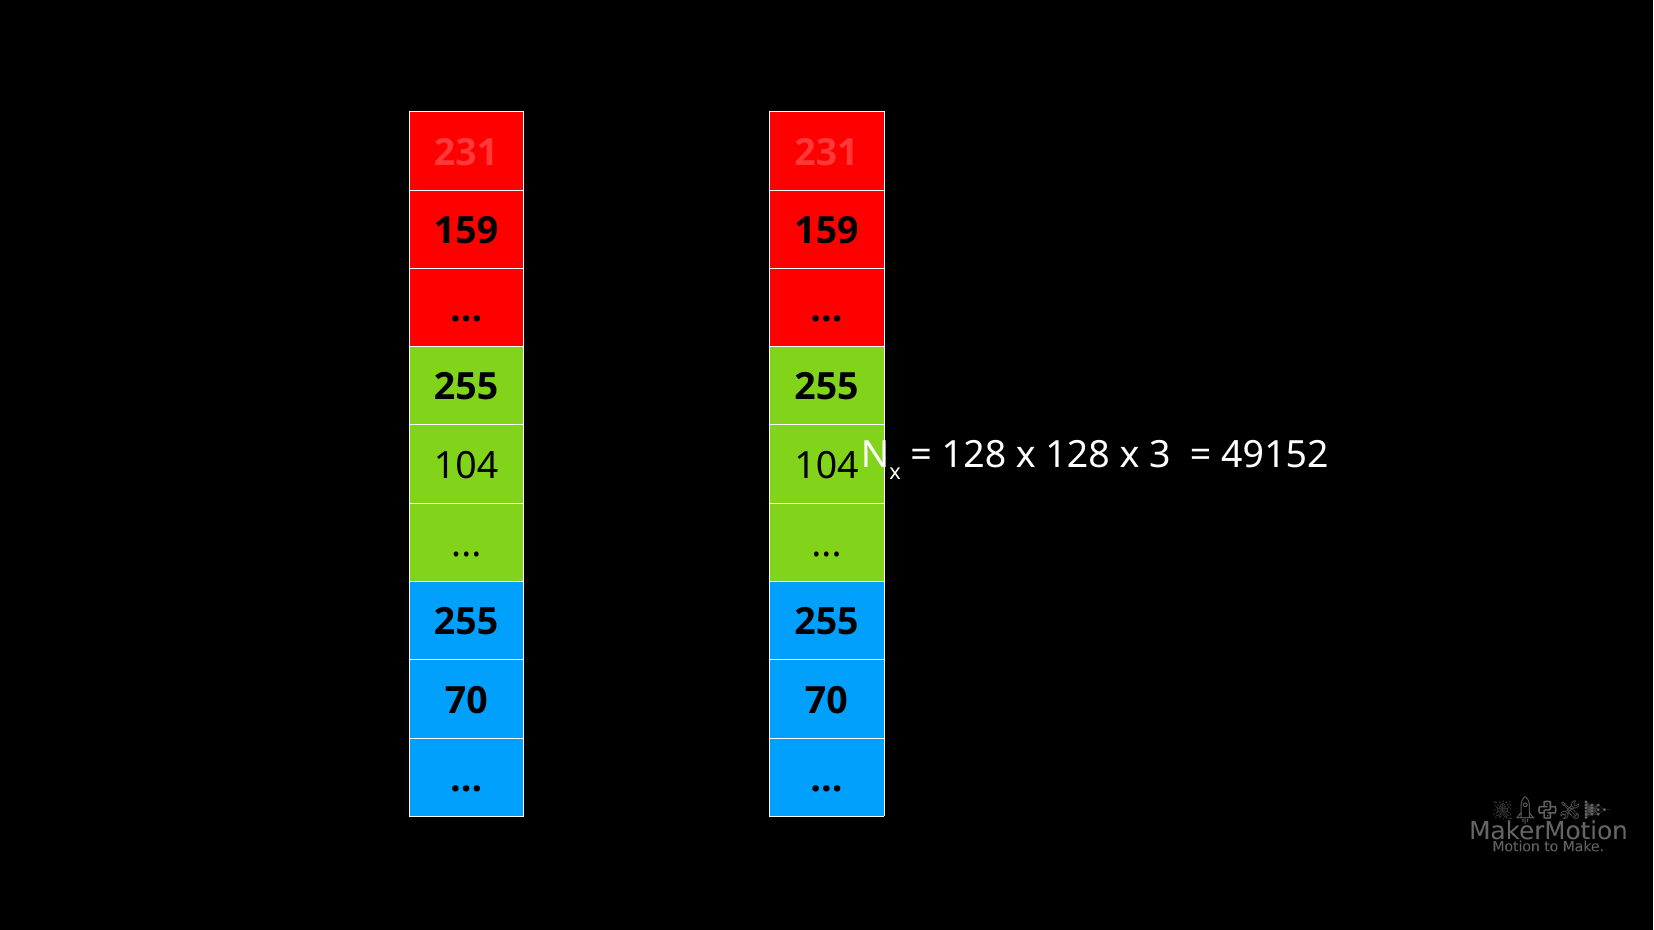

| 231 |
| --- |
| 159 |
| ... |
| 255 |
| 104 |
| ... |
| 255 |
| 70 |
| ... |
Nx = 128 x 128 x 3 = 49152
| 231 |
| --- |
| 159 |
| ... |
| 255 |
| 104 |
| ... |
| 255 |
| 70 |
| ... |